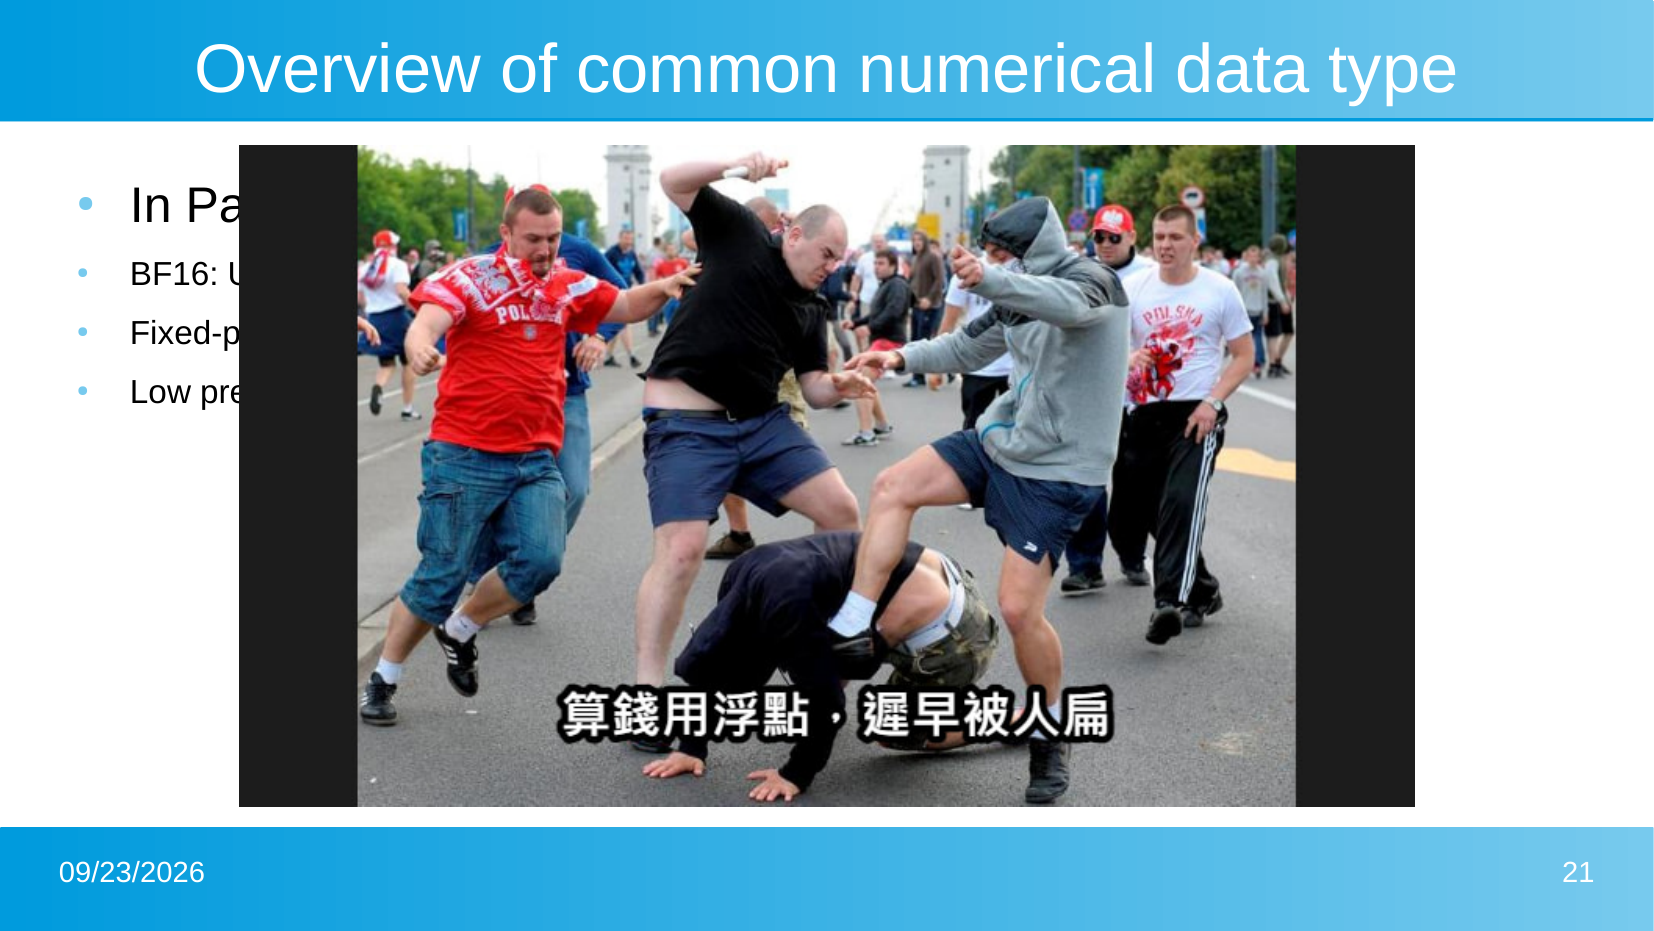

# Overview of common numerical data type
In Paper comparison:
BF16: Used in Google cloud TPU and Intel AI processors.
Fixed-point: 0.1 + 0.2 != 0.30000000000000004
Low precision fixed-point arithmetic become DL quantization in inference.
21